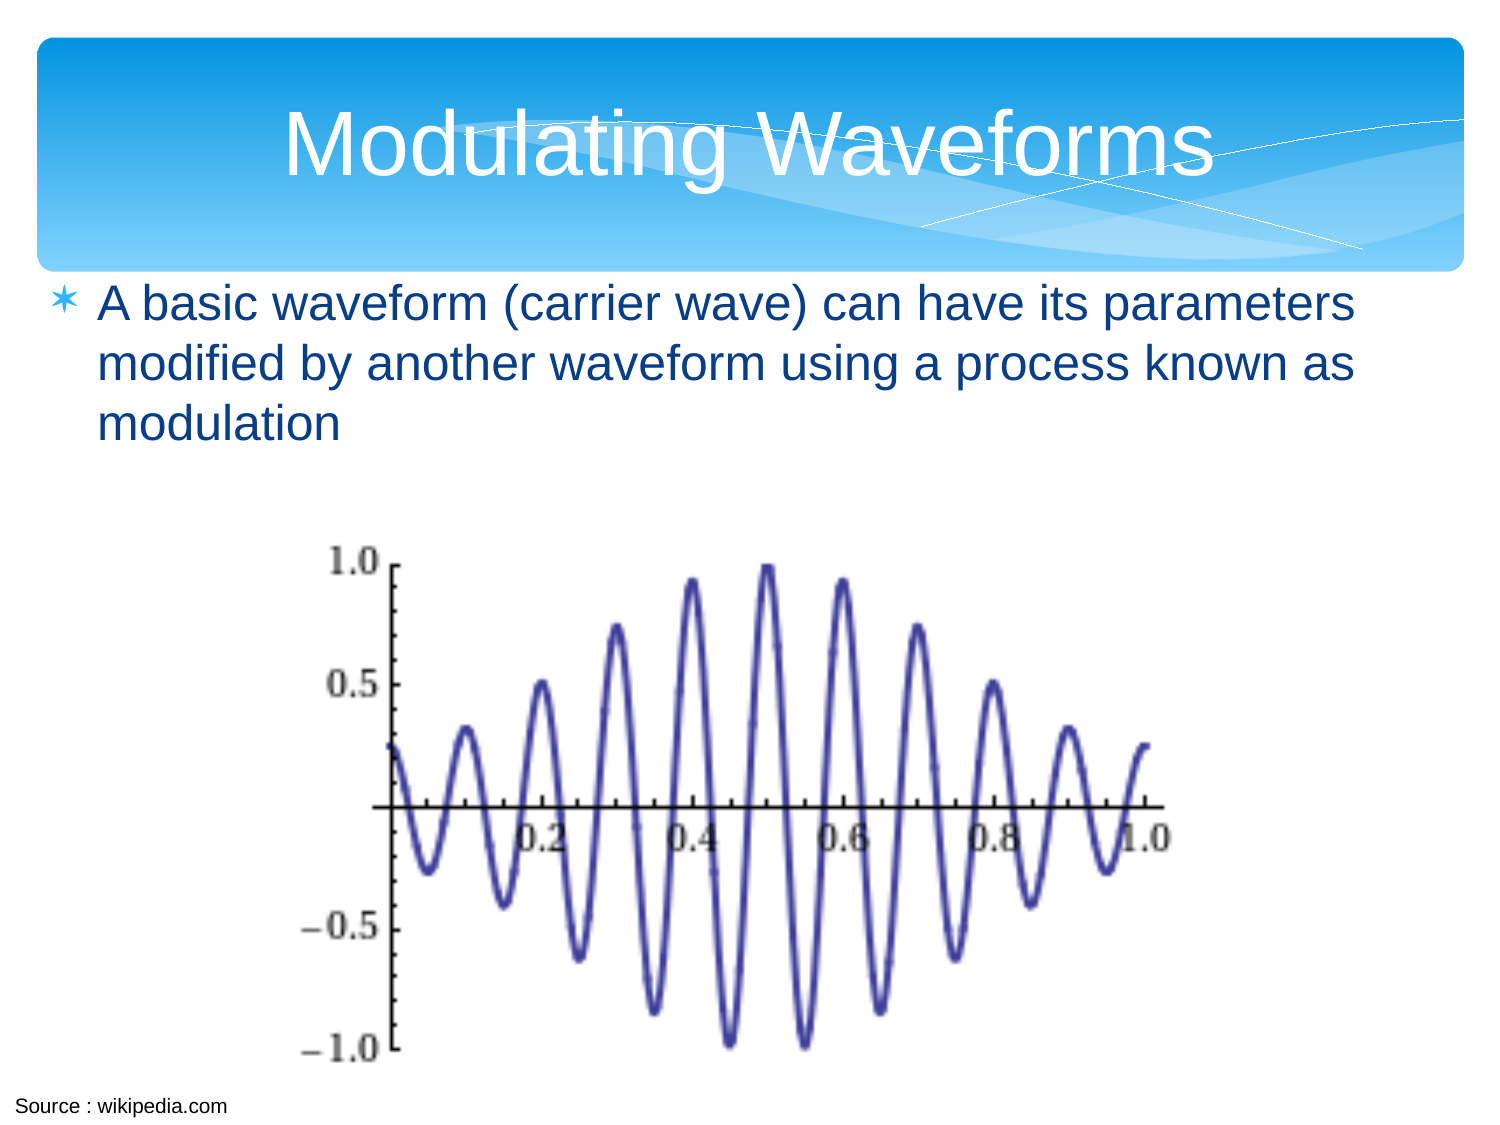

# Modulating Waveforms
A basic waveform (carrier wave) can have its parameters modified by another waveform using a process known as modulation
Source : wikipedia.com